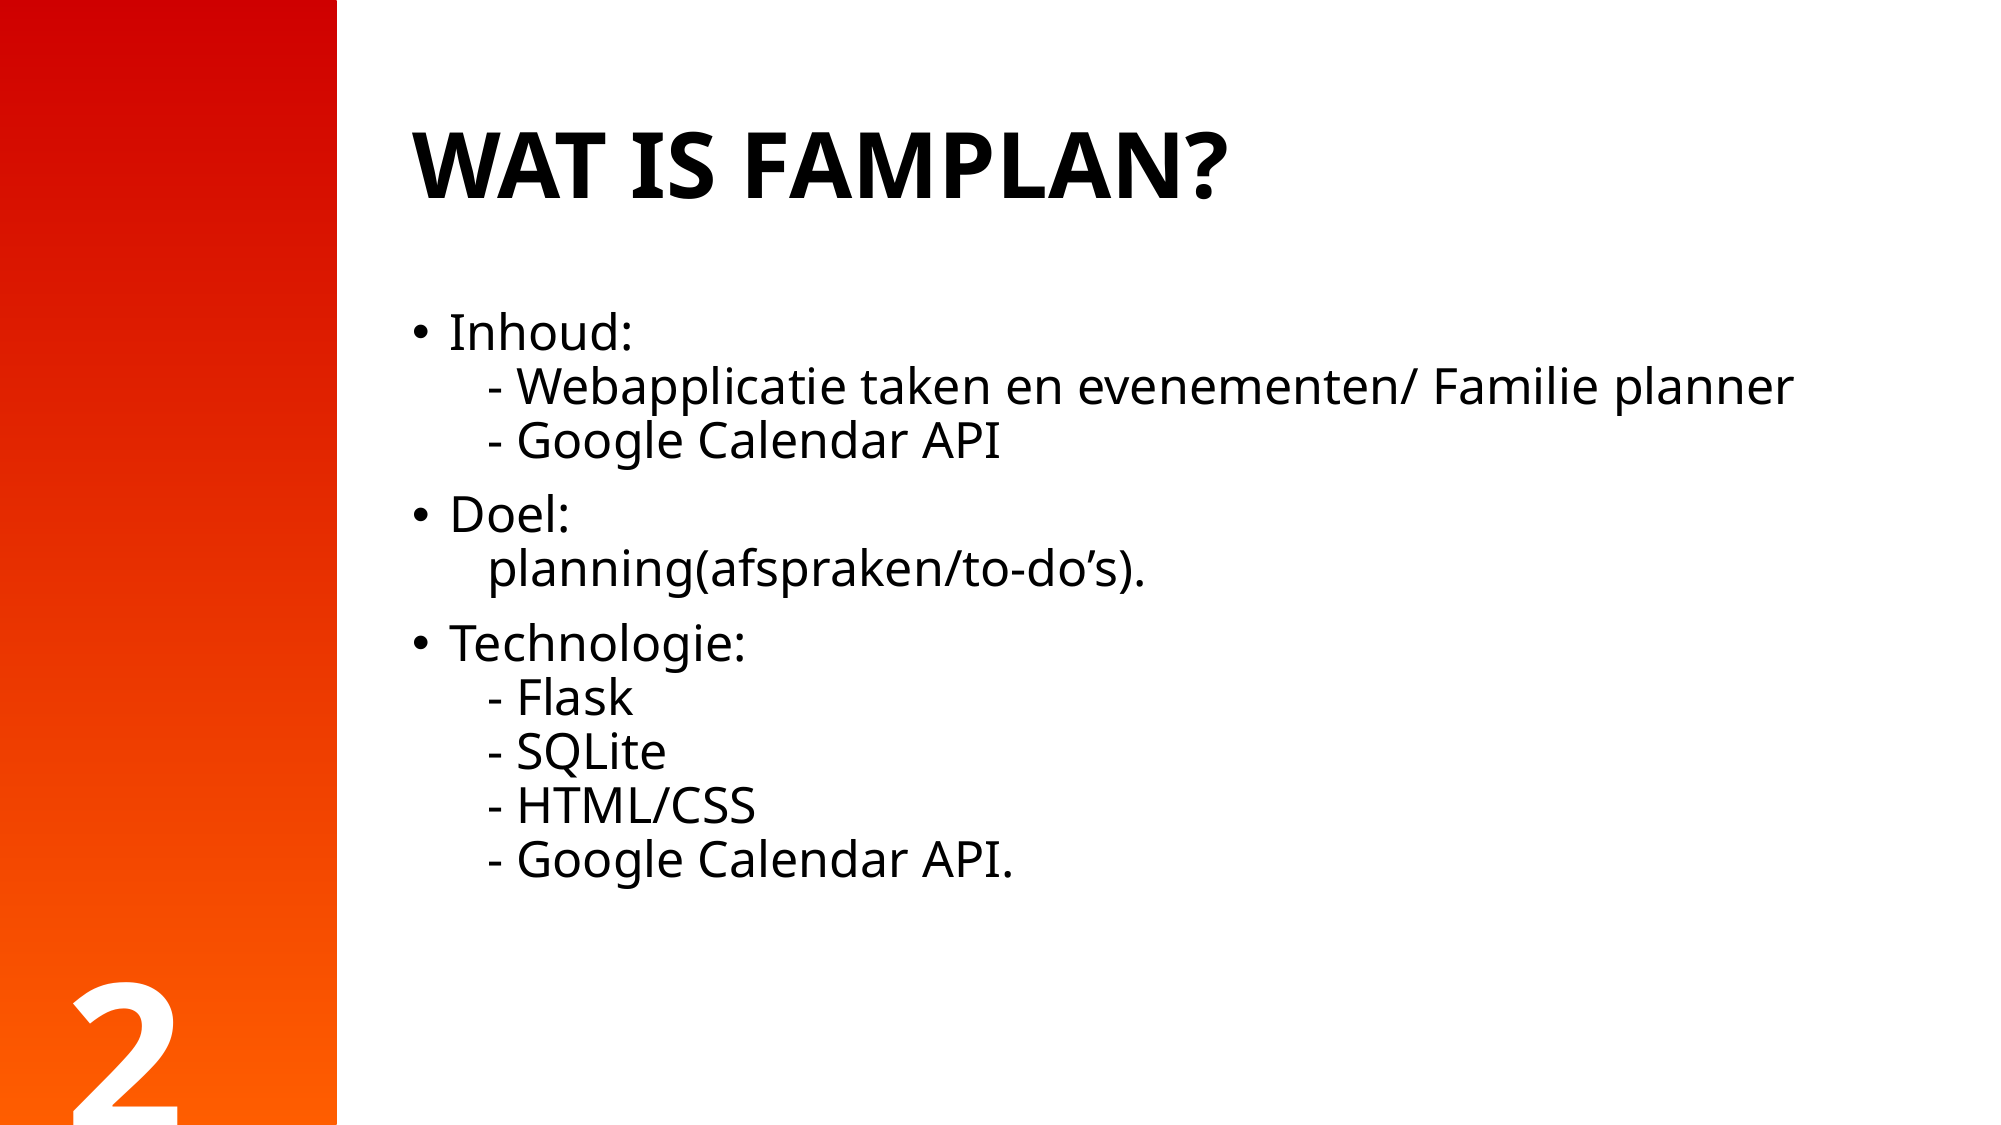

# WAT IS FAMPLAN?
Inhoud:
- Webapplicatie taken en evenementen/ Familie planner
- Google Calendar API
Doel:
planning(afspraken/to-do’s).
Technologie:
- Flask
- SQLite
- HTML/CSS
- Google Calendar API.
2